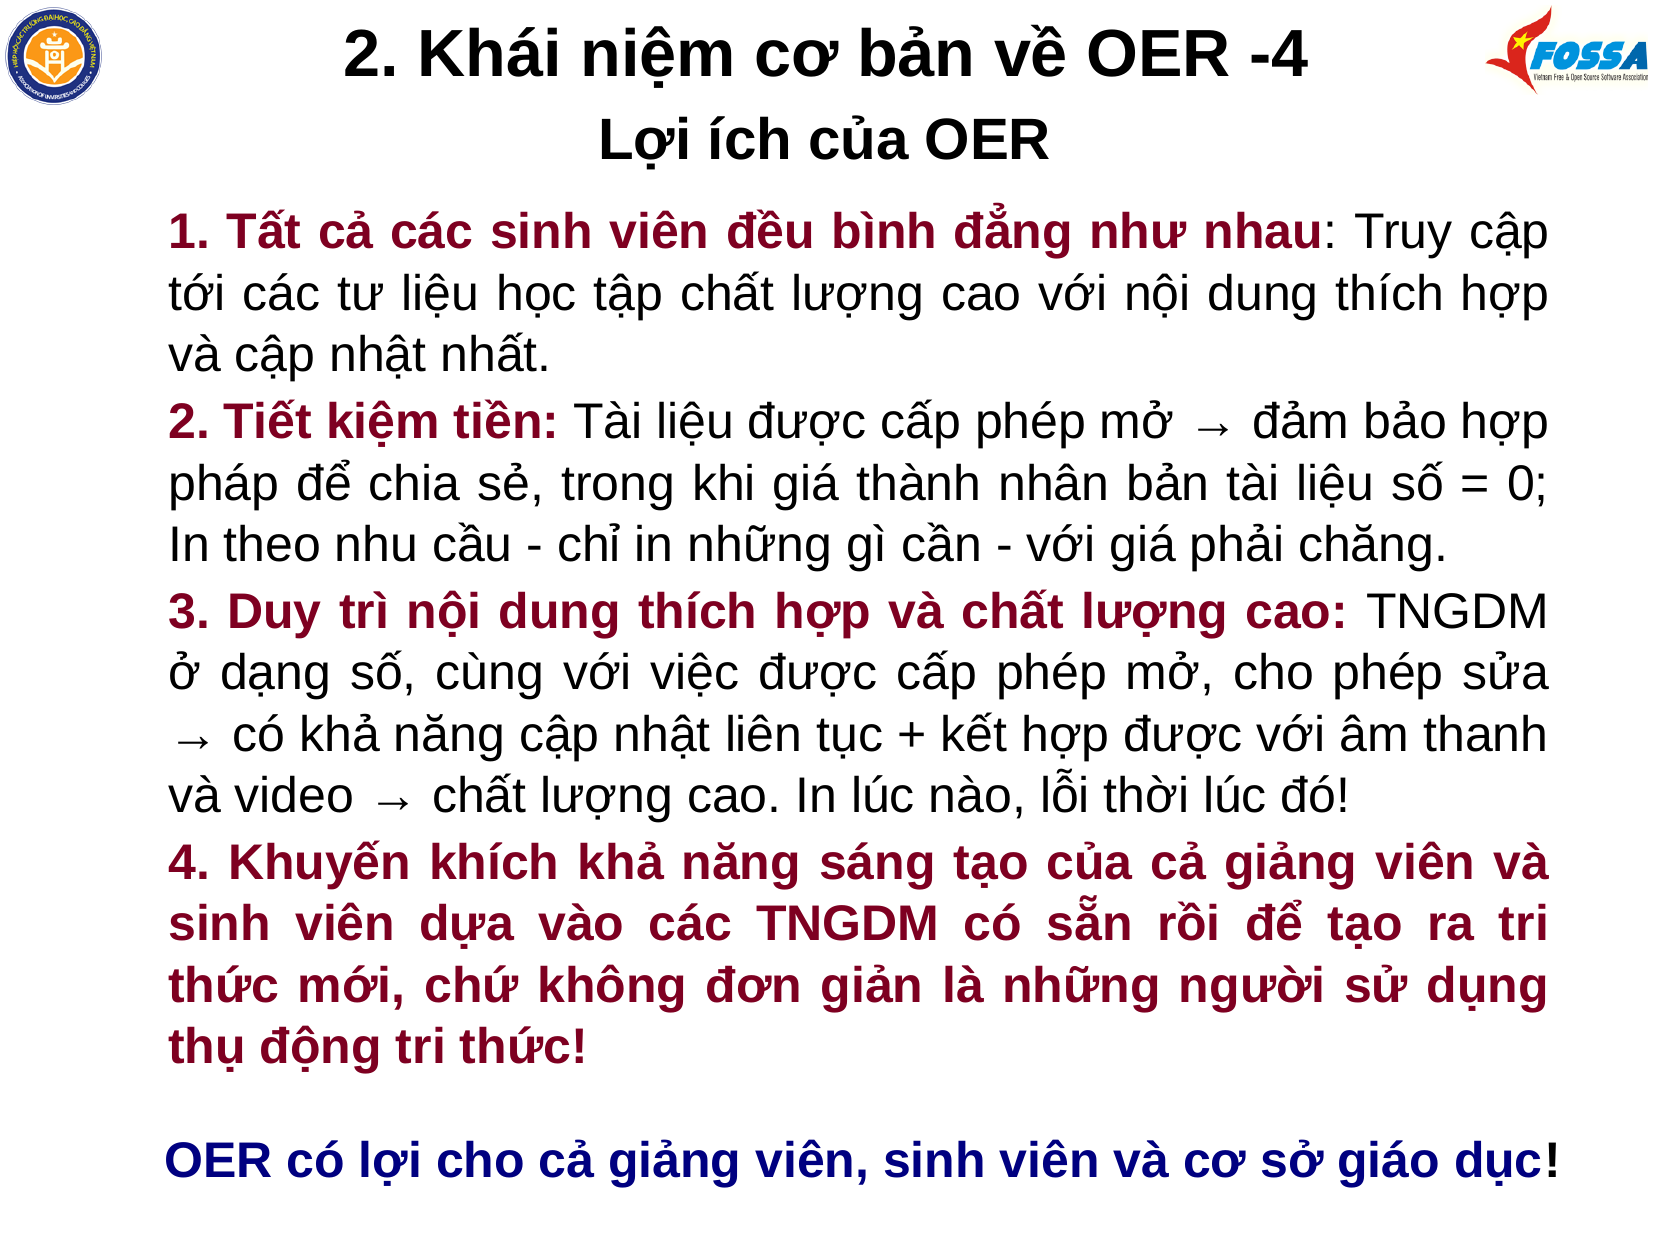

# 2. Khái niệm cơ bản về OER -4
Lợi ích của OER
1. Tất cả các sinh viên đều bình đẳng như nhau: Truy cập tới các tư liệu học tập chất lượng cao với nội dung thích hợp và cập nhật nhất.
2. Tiết kiệm tiền: Tài liệu được cấp phép mở → đảm bảo hợp pháp để chia sẻ, trong khi giá thành nhân bản tài liệu số = 0; In theo nhu cầu - chỉ in những gì cần - với giá phải chăng.
3. Duy trì nội dung thích hợp và chất lượng cao: TNGDM ở dạng số, cùng với việc được cấp phép mở, cho phép sửa → có khả năng cập nhật liên tục + kết hợp được với âm thanh và video → chất lượng cao. In lúc nào, lỗi thời lúc đó!
4. Khuyến khích khả năng sáng tạo của cả giảng viên và sinh viên dựa vào các TNGDM có sẵn rồi để tạo ra tri thức mới, chứ không đơn giản là những người sử dụng thụ động tri thức!
OER có lợi cho cả giảng viên, sinh viên và cơ sở giáo dục!